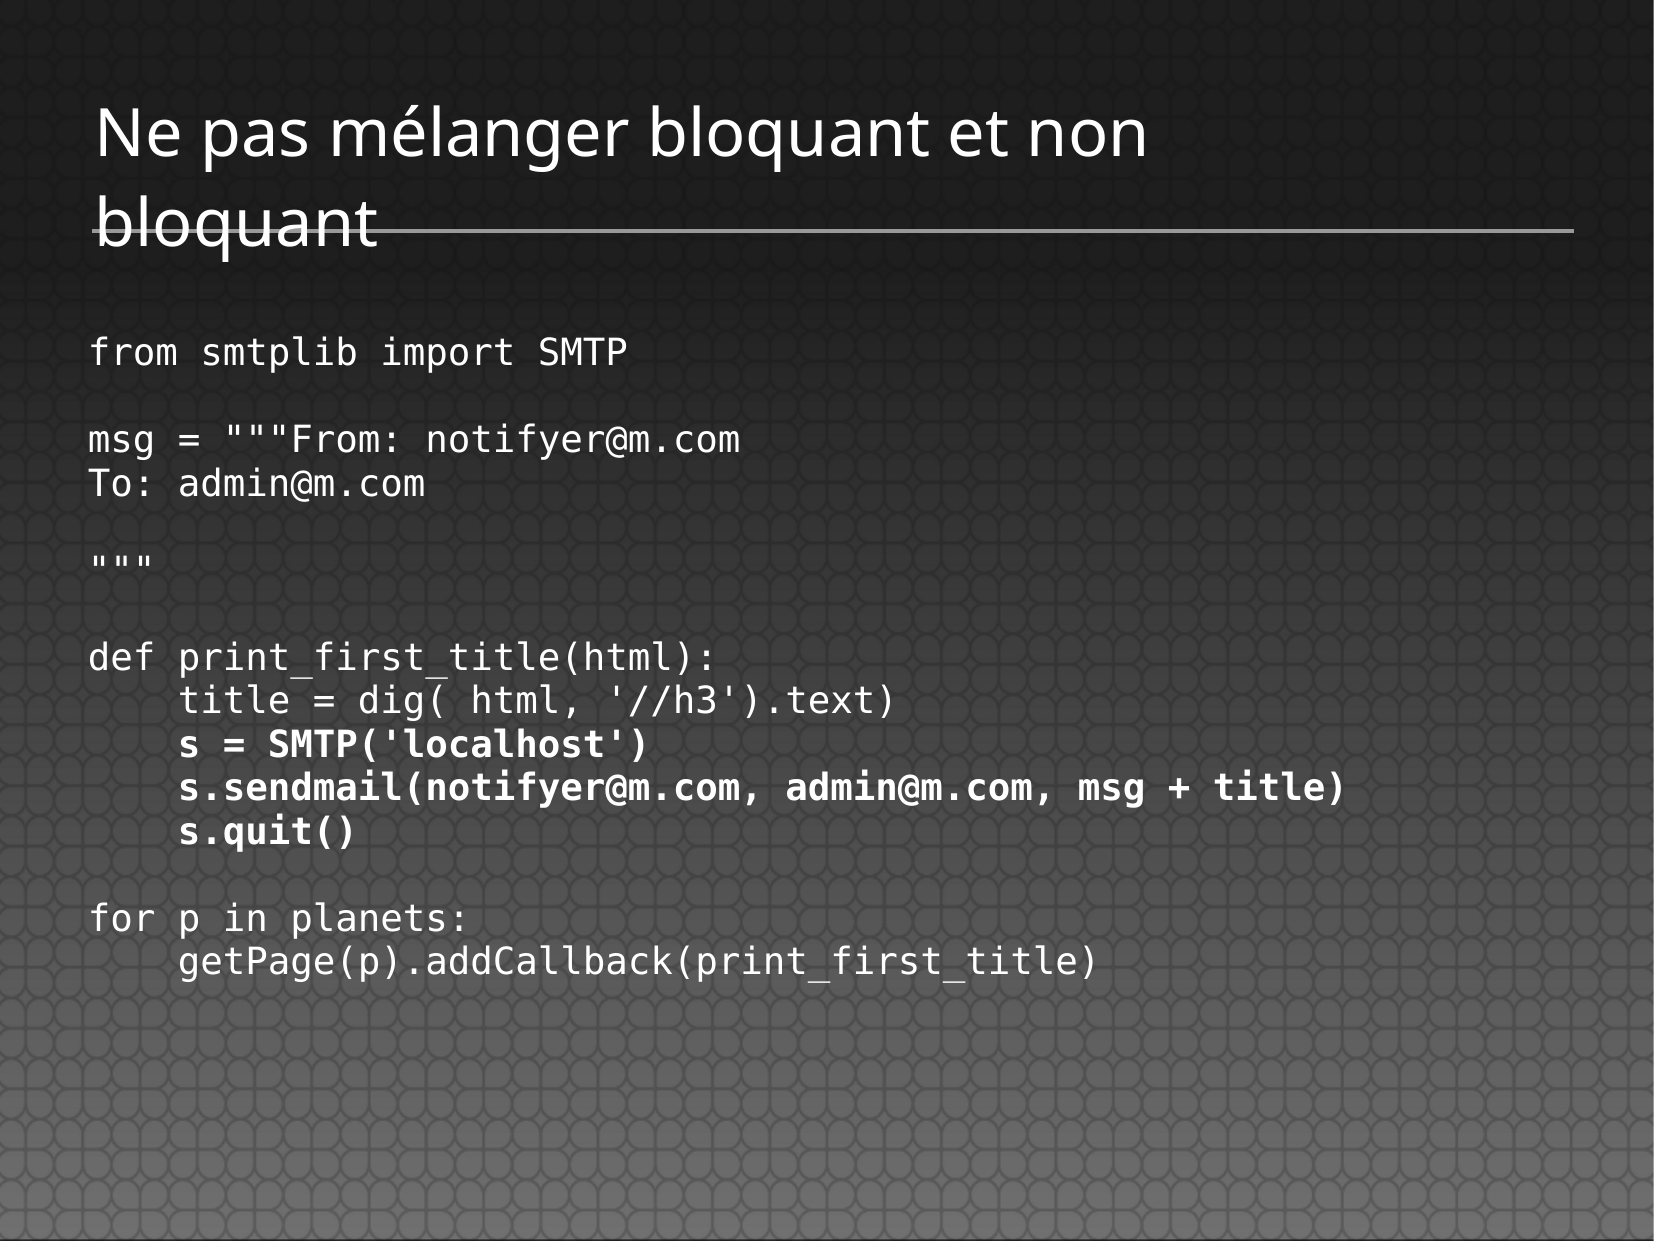

# Ne pas mélanger bloquant et non bloquant
from smtplib import SMTP
msg = """From: notifyer@m.com
To: admin@m.com
"""
def print_first_title(html):
 title = dig( html, '//h3').text)
 s = SMTP('localhost')
 s.sendmail(notifyer@m.com, admin@m.com, msg + title)
 s.quit()
for p in planets:
 getPage(p).addCallback(print_first_title)